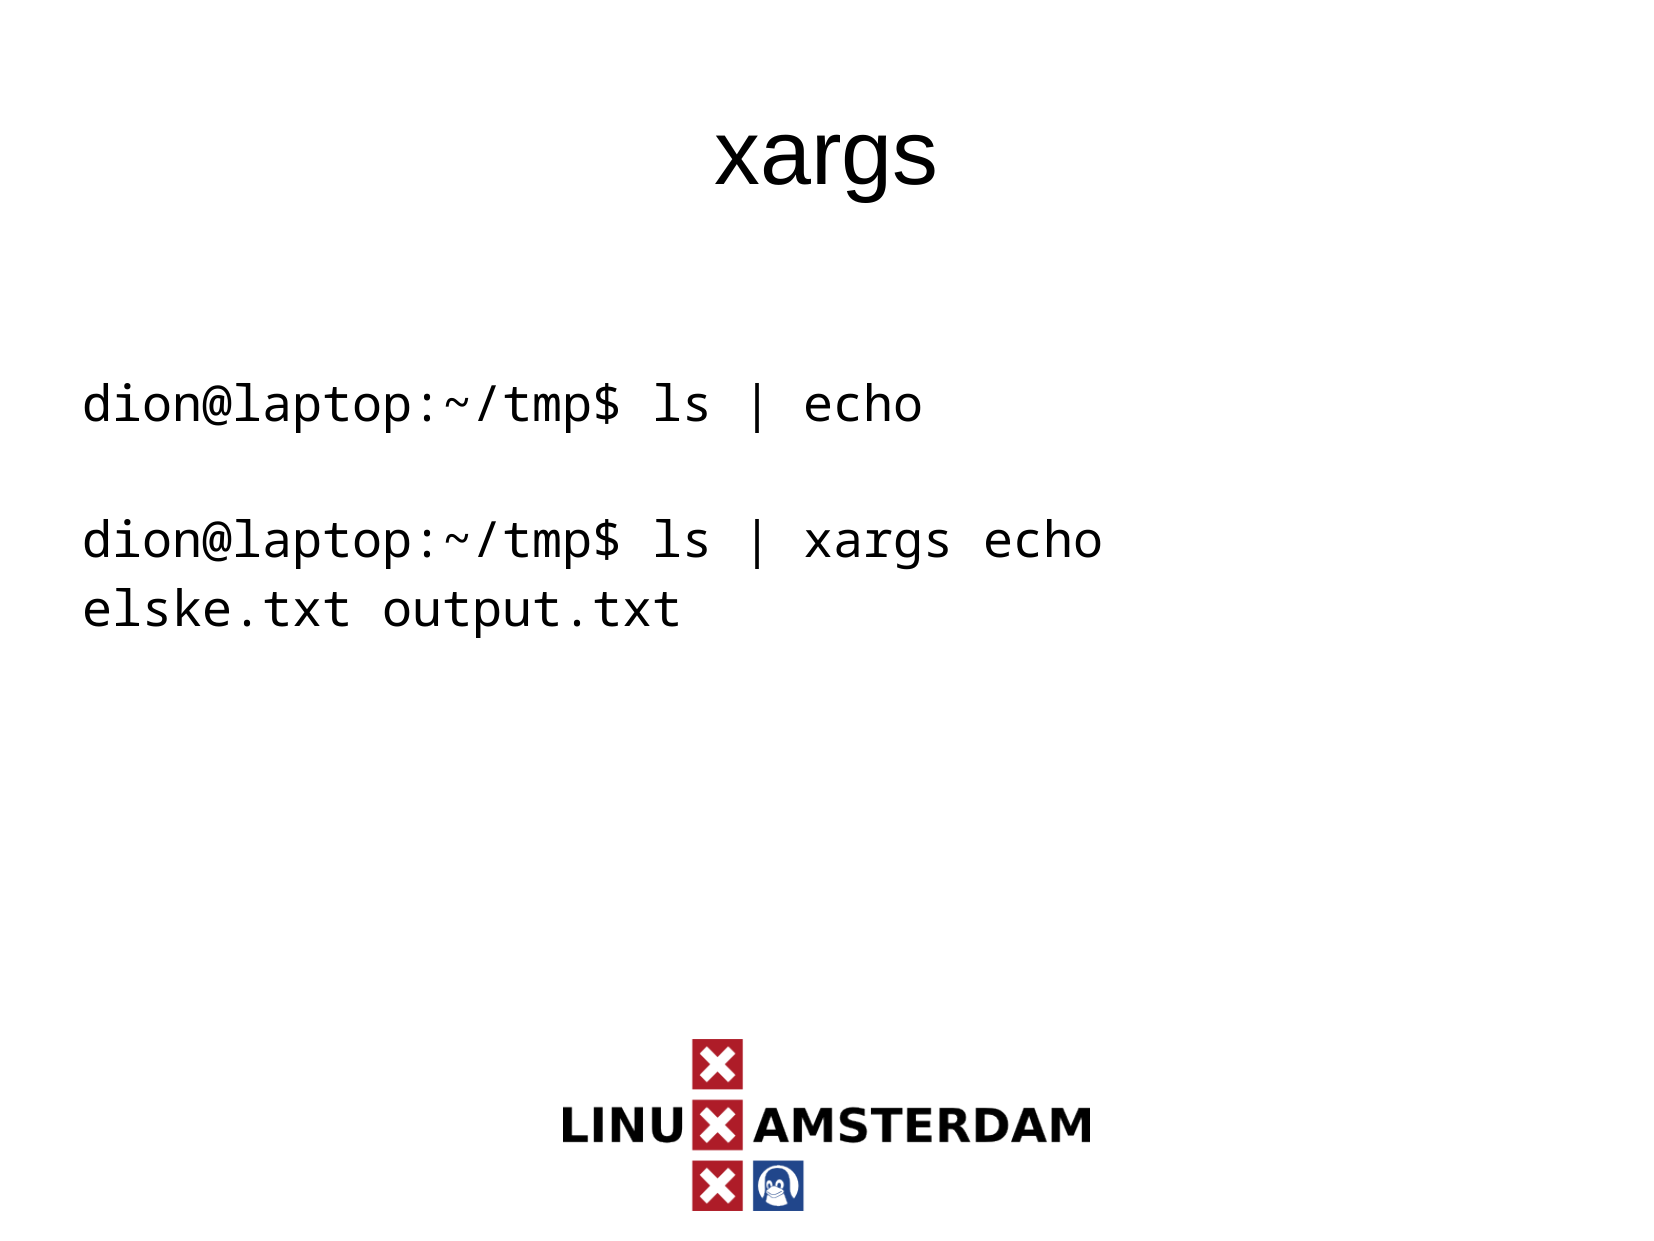

# xargs
dion@laptop:~/tmp$ ls | echo
dion@laptop:~/tmp$ ls | xargs echo
elske.txt output.txt